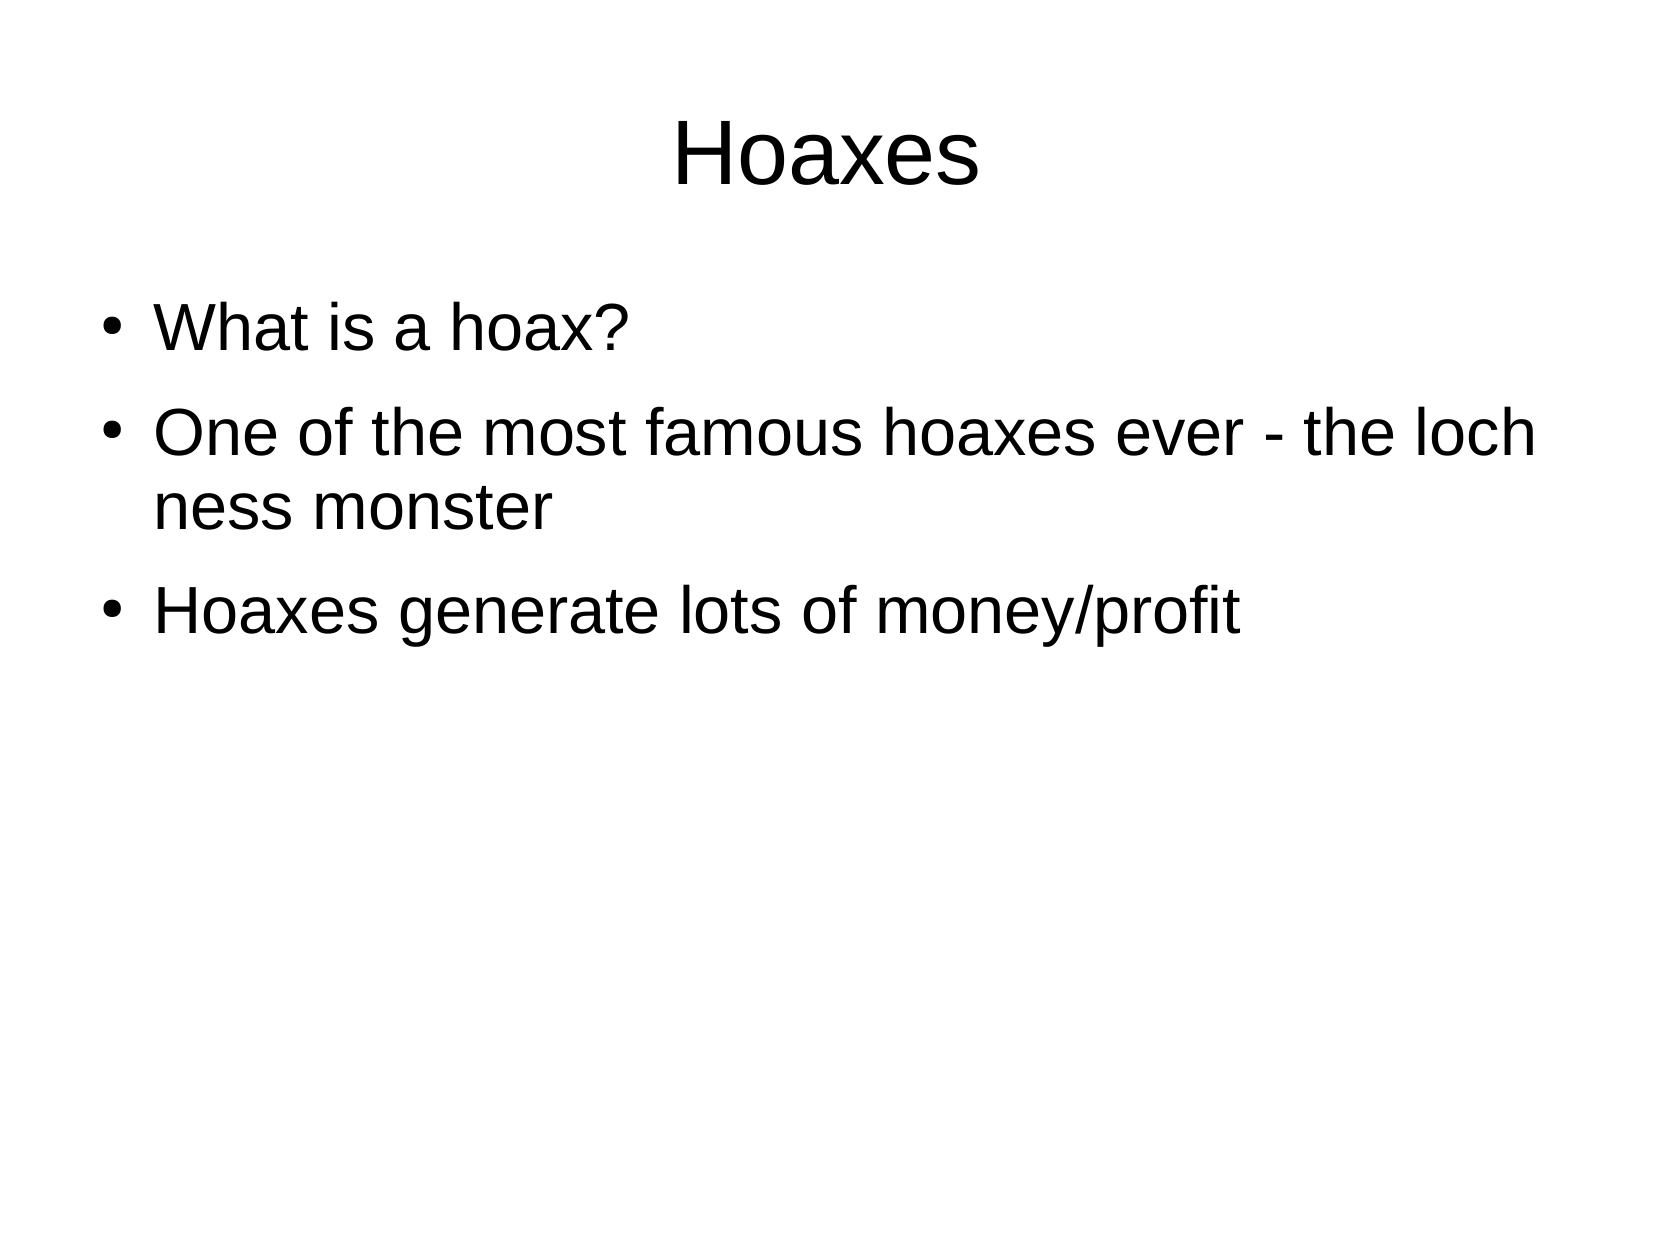

# Hoaxes
What is a hoax?
One of the most famous hoaxes ever - the loch ness monster
Hoaxes generate lots of money/profit